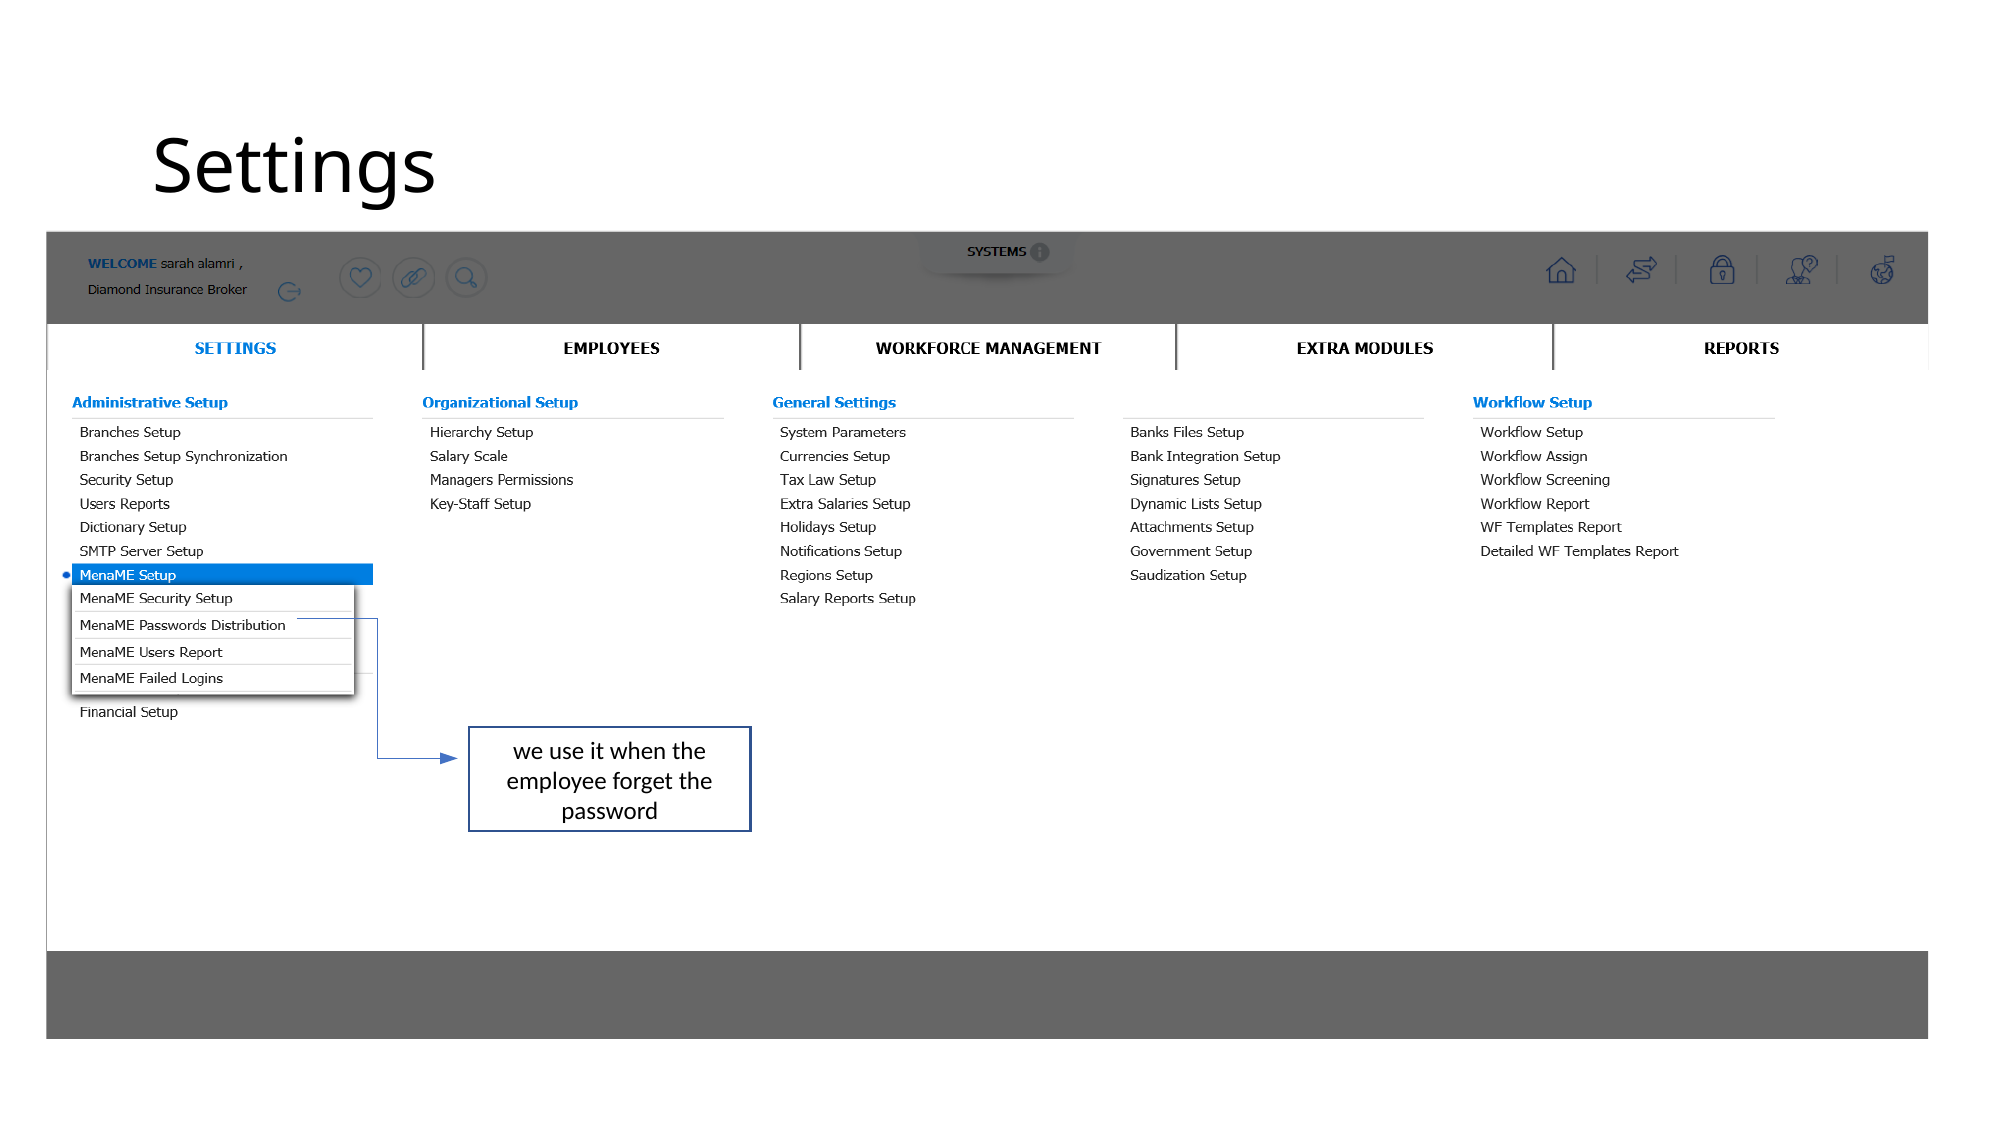

# Settings
we use it when the employee forget the password